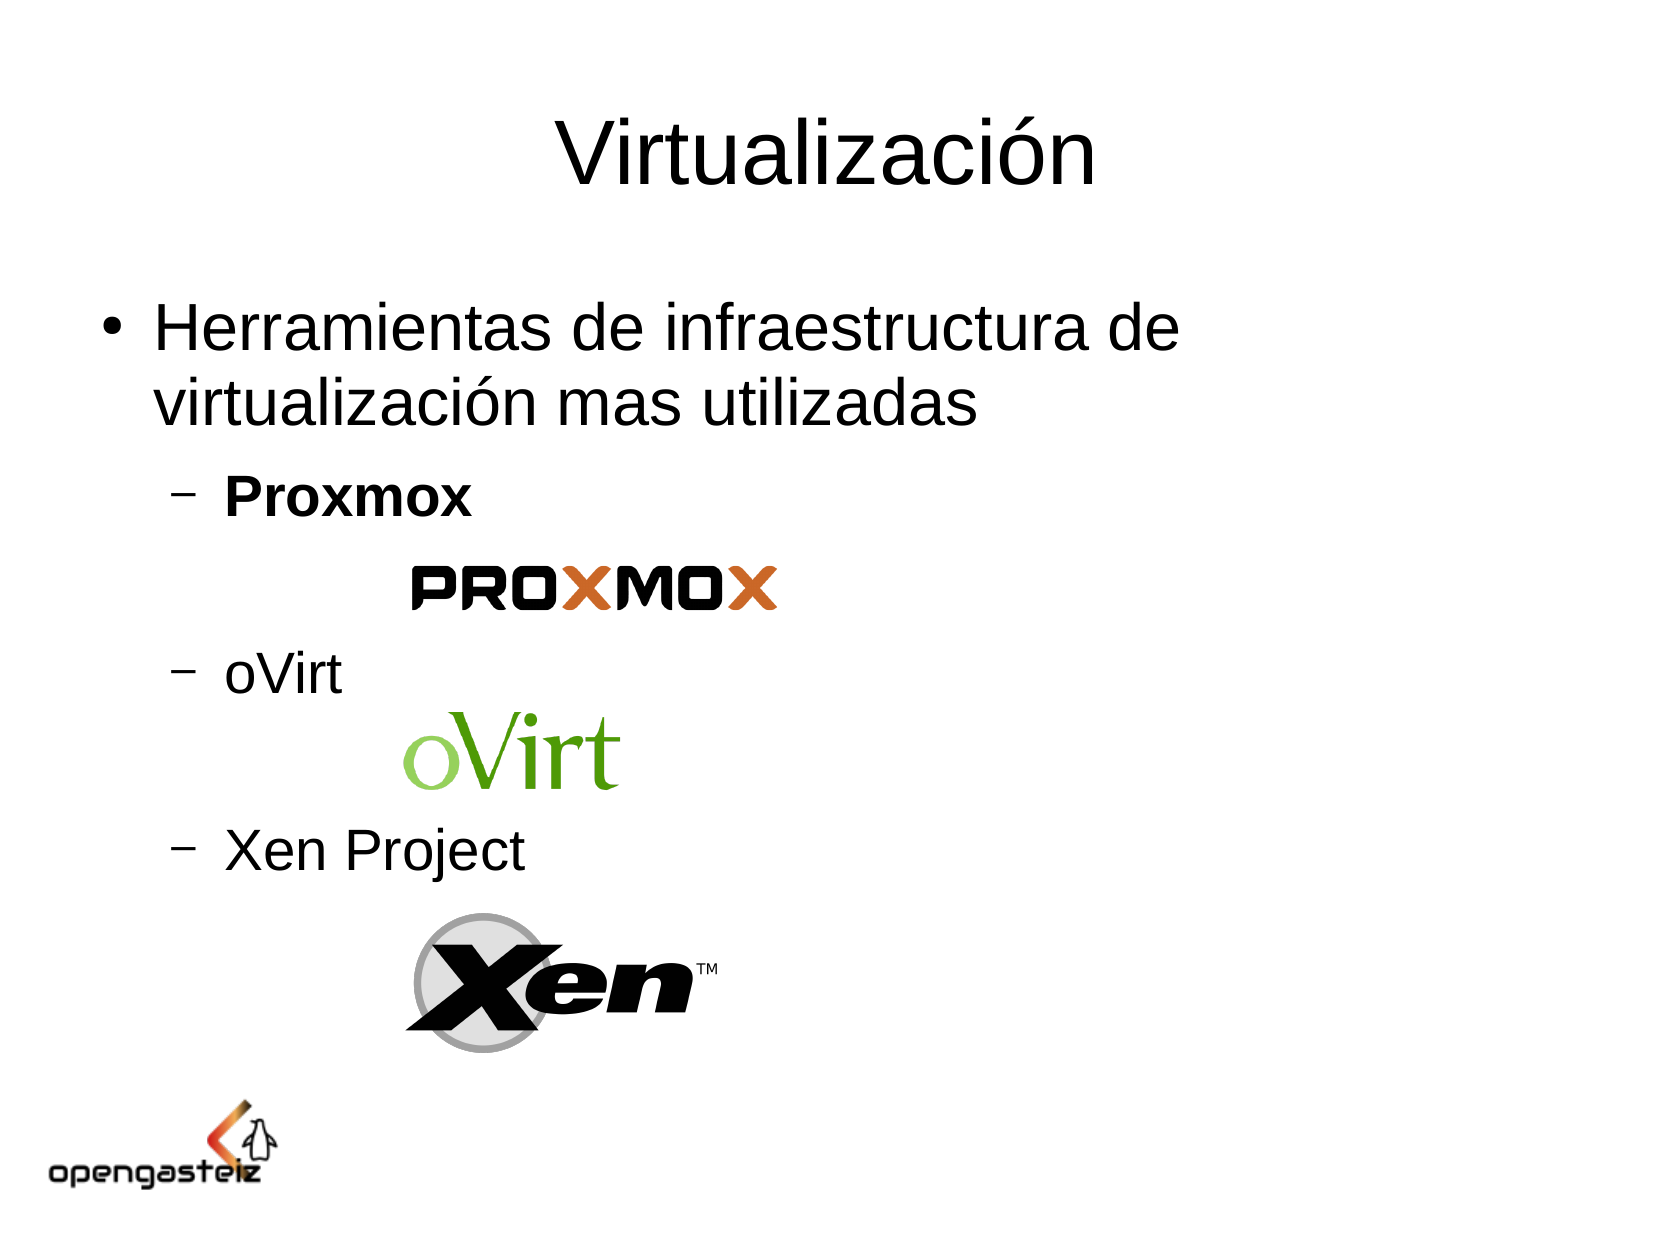

# Virtualización
Herramientas de infraestructura de virtualización mas utilizadas
Proxmox
oVirt
Xen Project